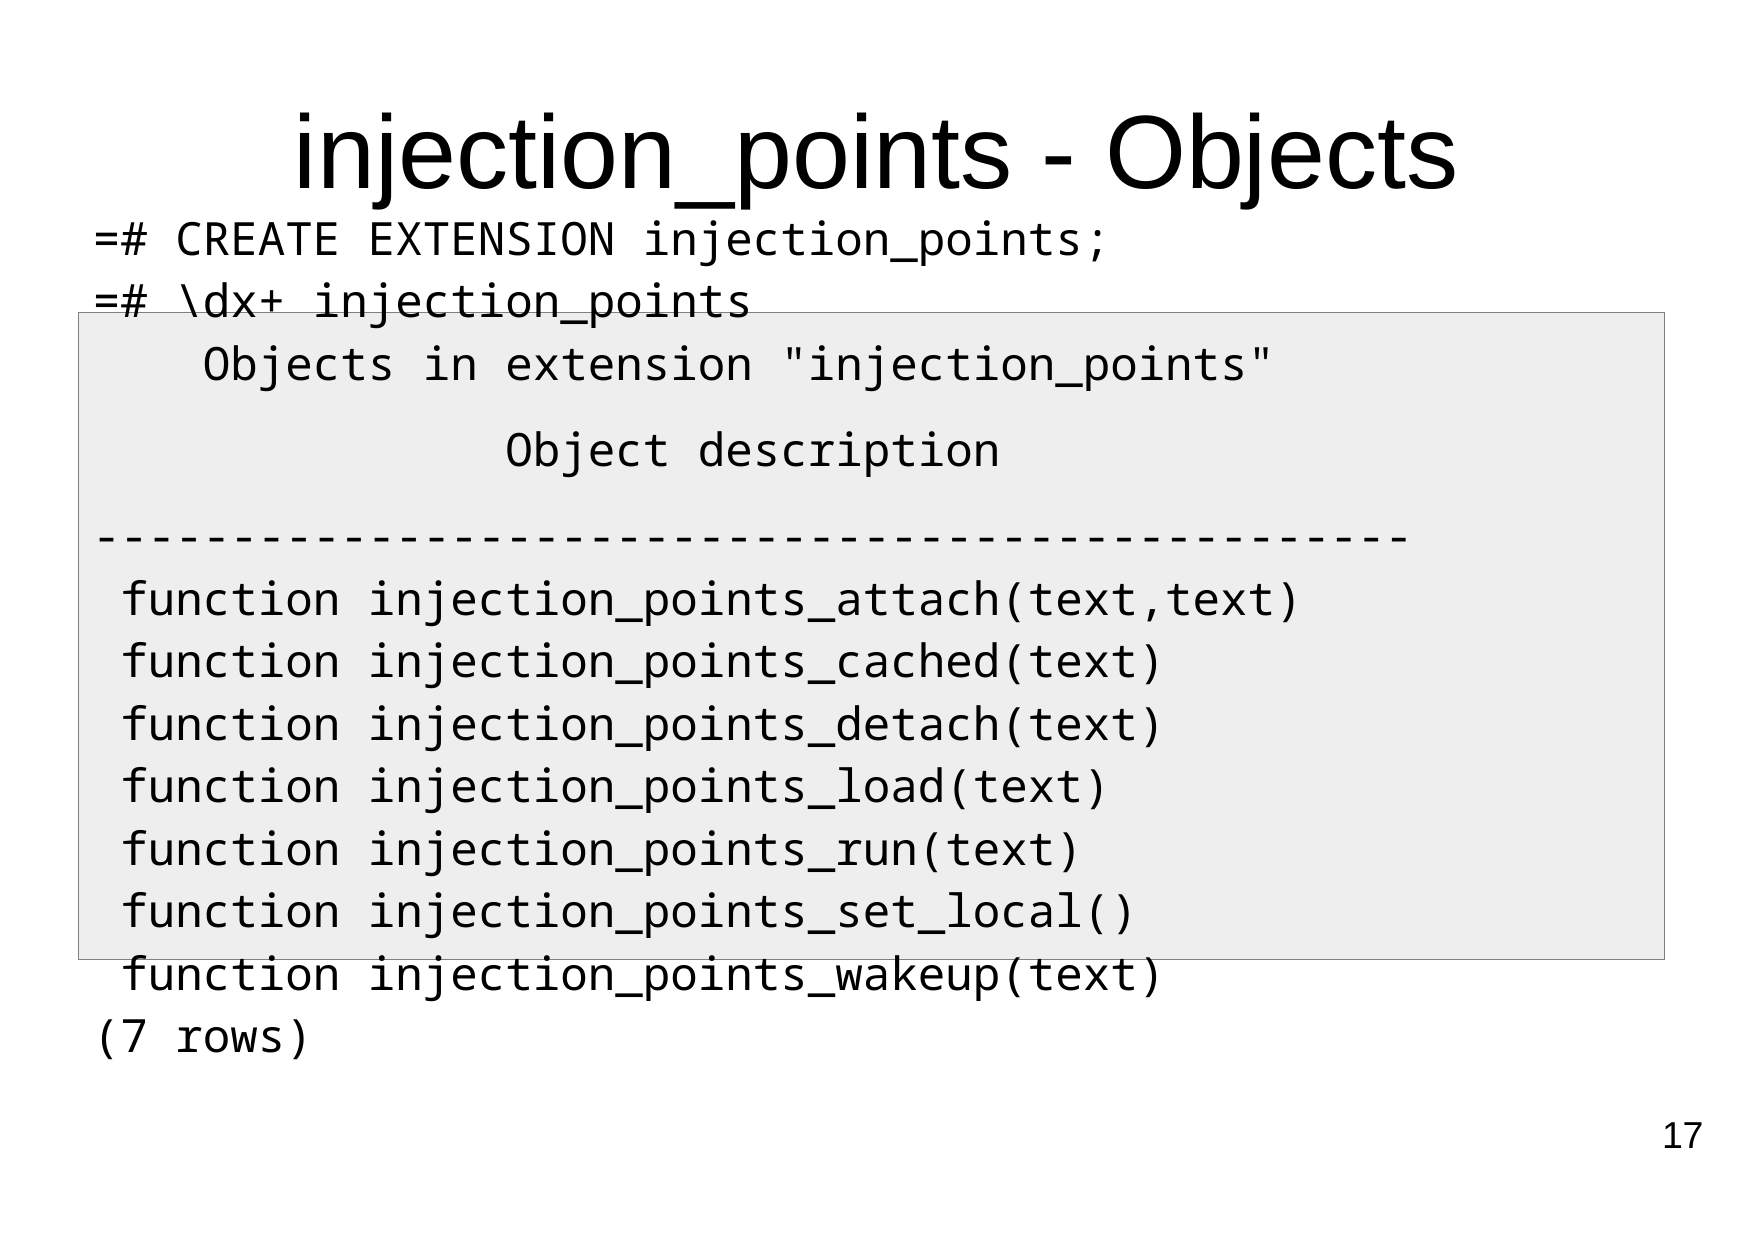

# injection_points - Objects
=# CREATE EXTENSION injection_points;
=# \dx+ injection_points
 Objects in extension "injection_points"
 Object description
------------------------------------------------
 function injection_points_attach(text,text)
 function injection_points_cached(text)
 function injection_points_detach(text)
 function injection_points_load(text)
 function injection_points_run(text)
 function injection_points_set_local()
 function injection_points_wakeup(text)
(7 rows)